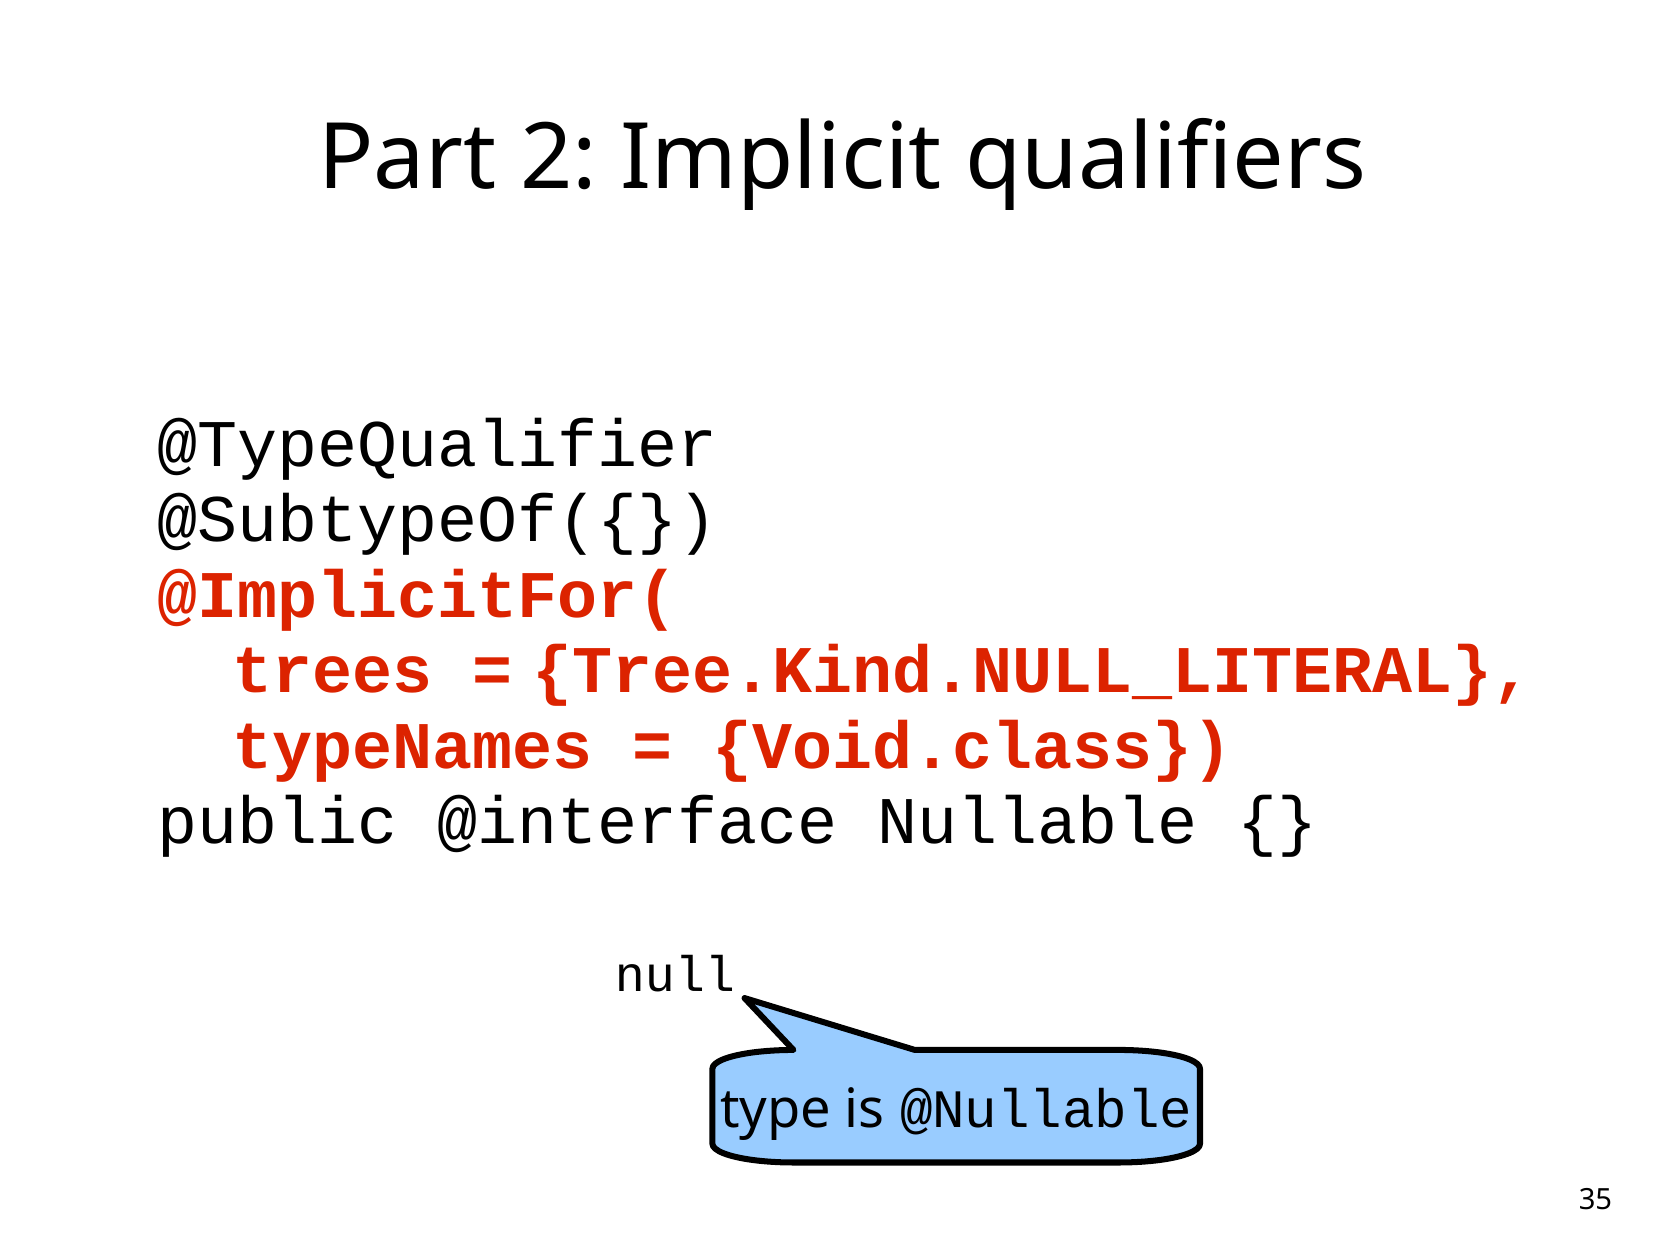

# Part 2: Implicit qualifiers
 	@TypeQualifier
	@SubtypeOf({})
	@ImplicitFor(
		trees =	{Tree.Kind.NULL_LITERAL},
		typeNames = {Void.class})
	public @interface Nullable {}
null
type is @Nullable
35